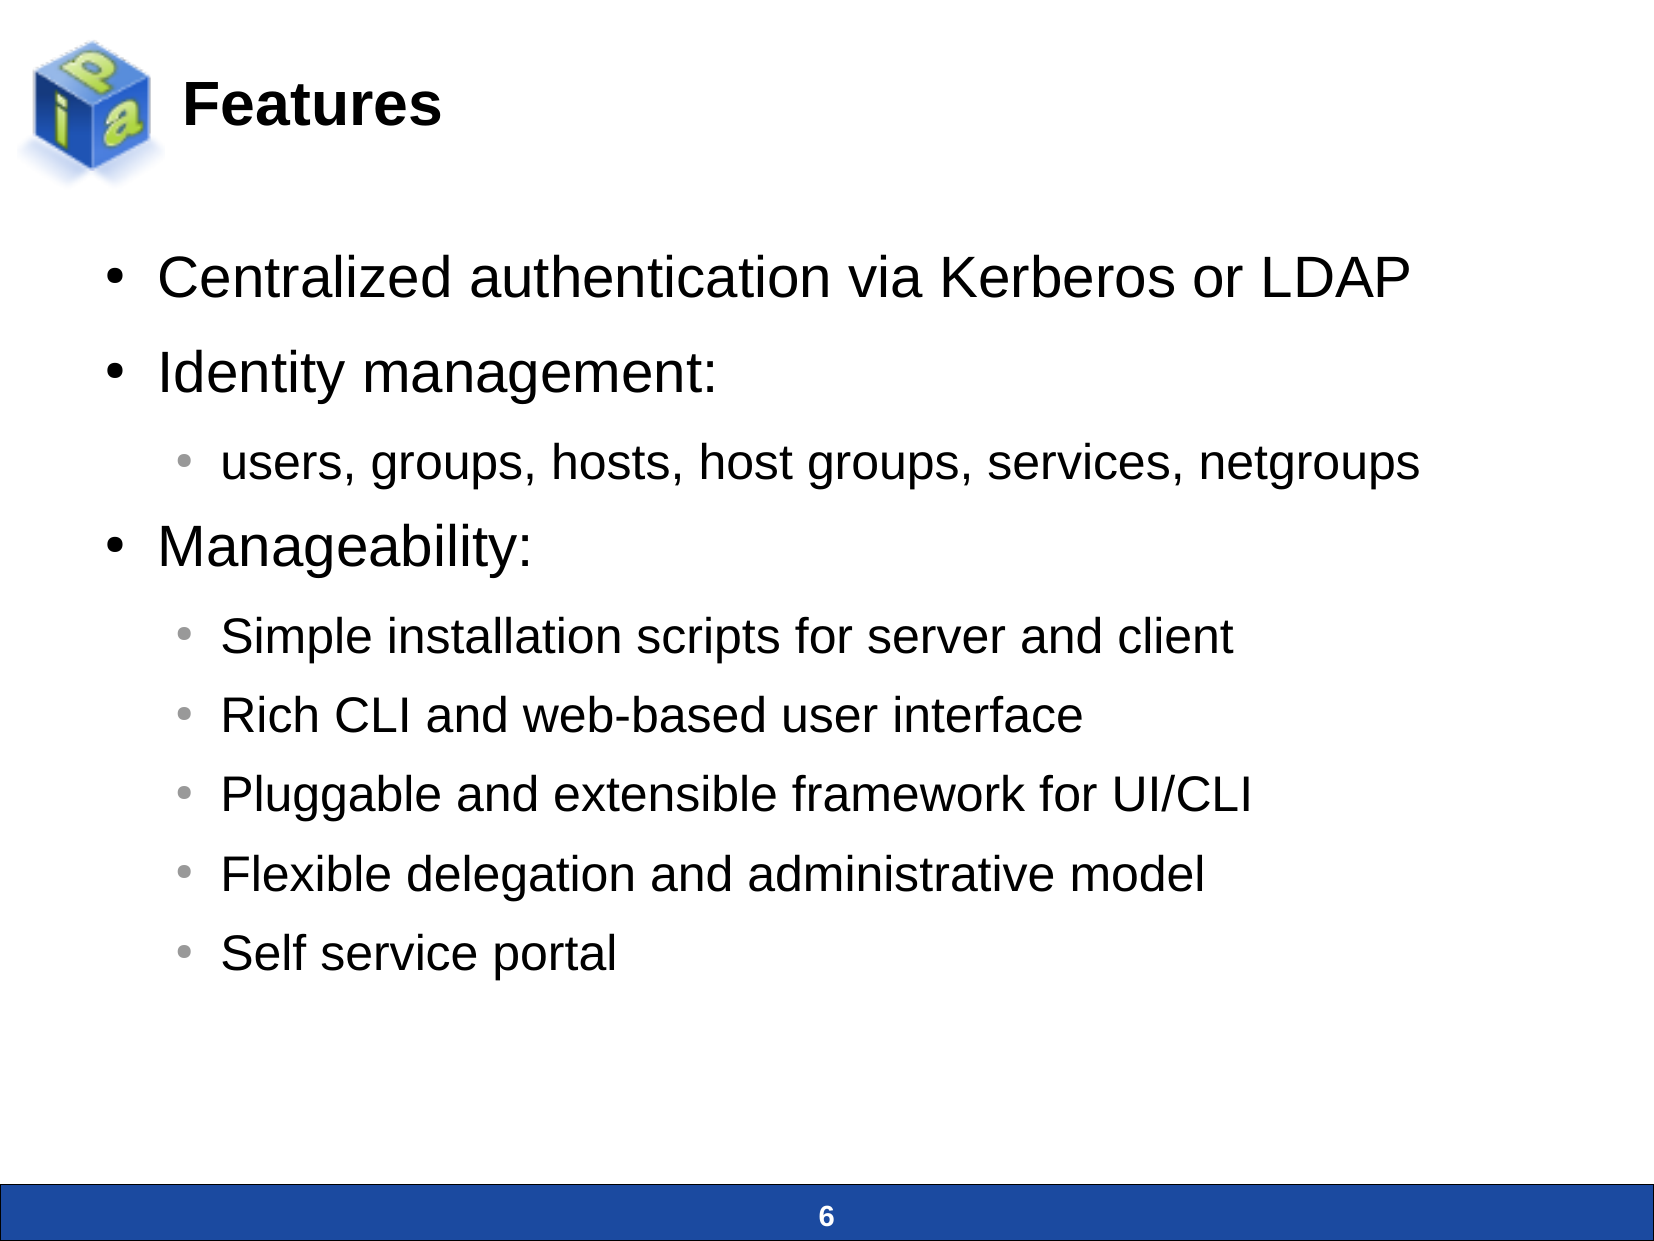

# Features
Centralized authentication via Kerberos or LDAP
Identity management:
users, groups, hosts, host groups, services, netgroups
Manageability:
Simple installation scripts for server and client
Rich CLI and web-based user interface
Pluggable and extensible framework for UI/CLI
Flexible delegation and administrative model
Self service portal
6